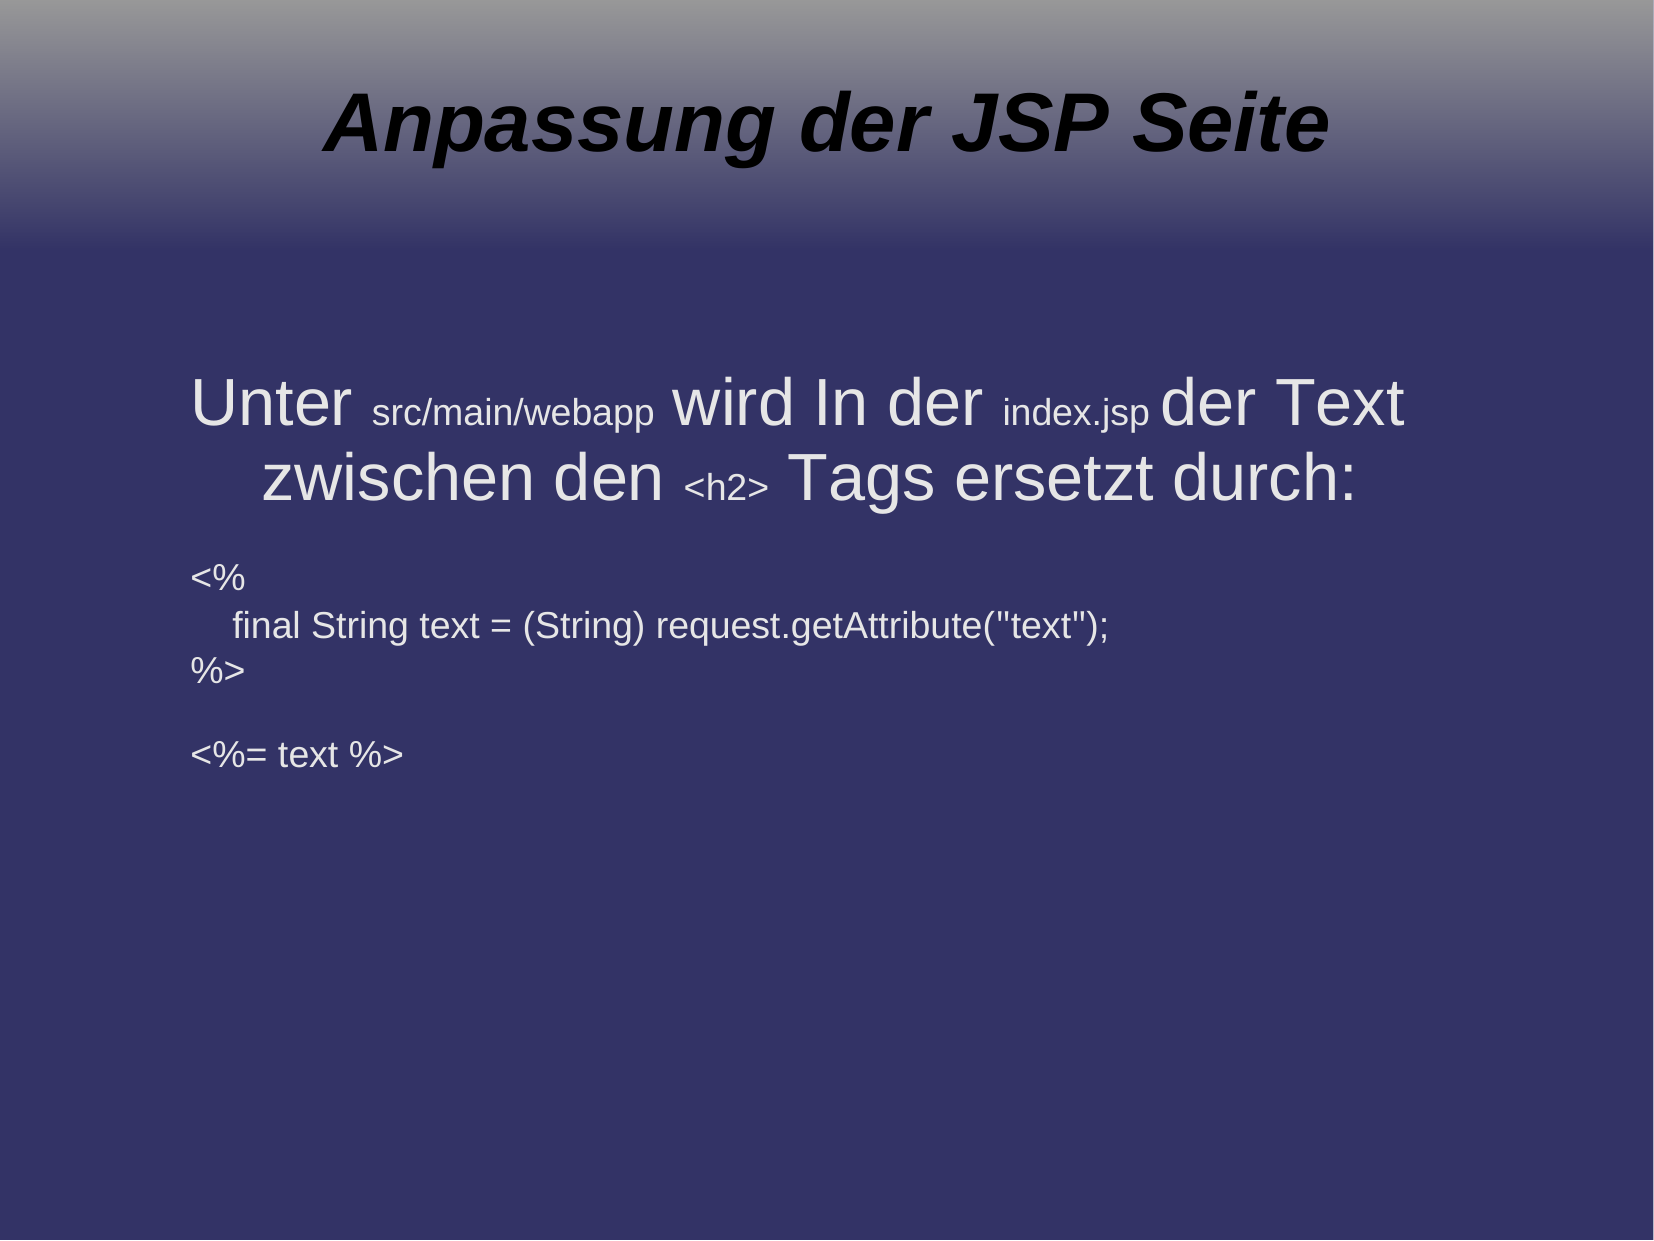

# Anpassung der JSP Seite
Unter src/main/webapp wird In der index.jsp der Text zwischen den <h2> Tags ersetzt durch:
<%
 final String text = (String) request.getAttribute("text");
%>
<%= text %>